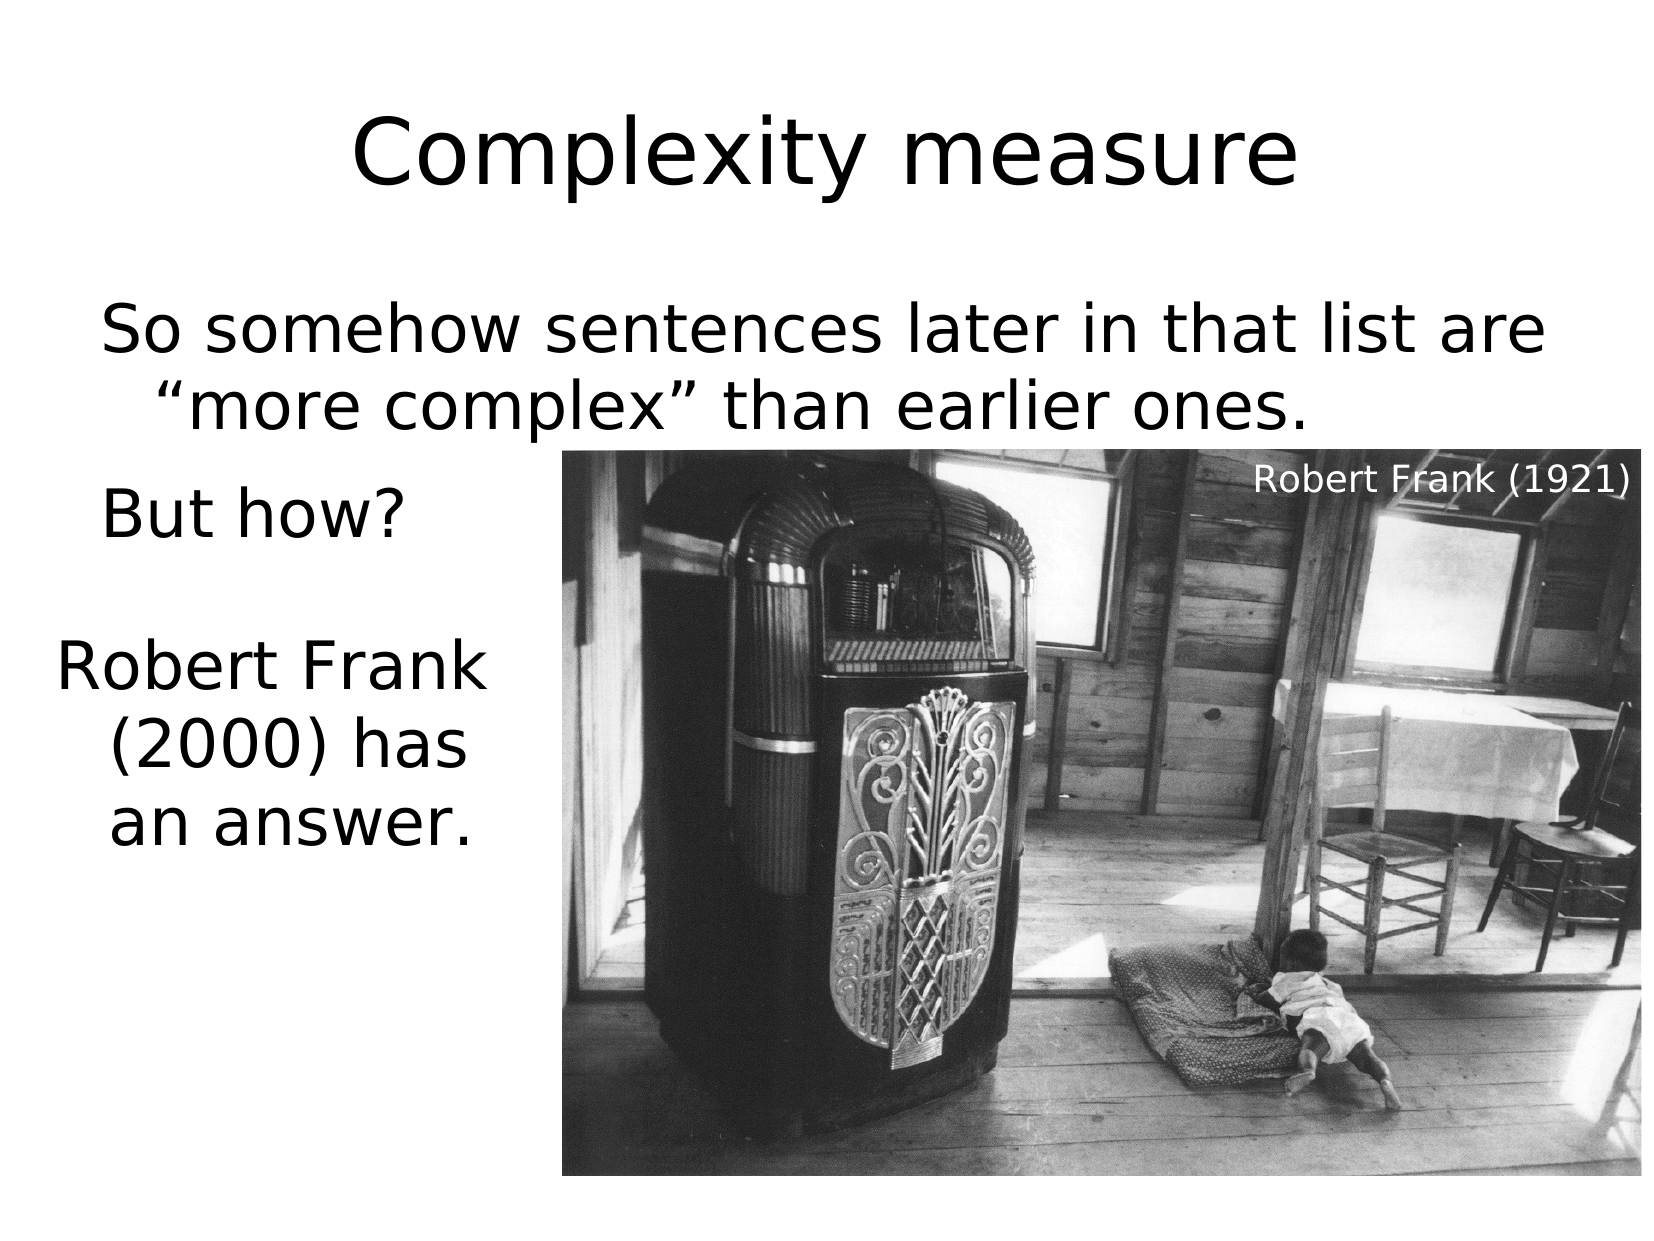

# Complexity measure
So somehow sentences later in that list are “more complex” than earlier ones.
But how?
Robert Frank (1921)
Robert Frank (2000) has an answer.